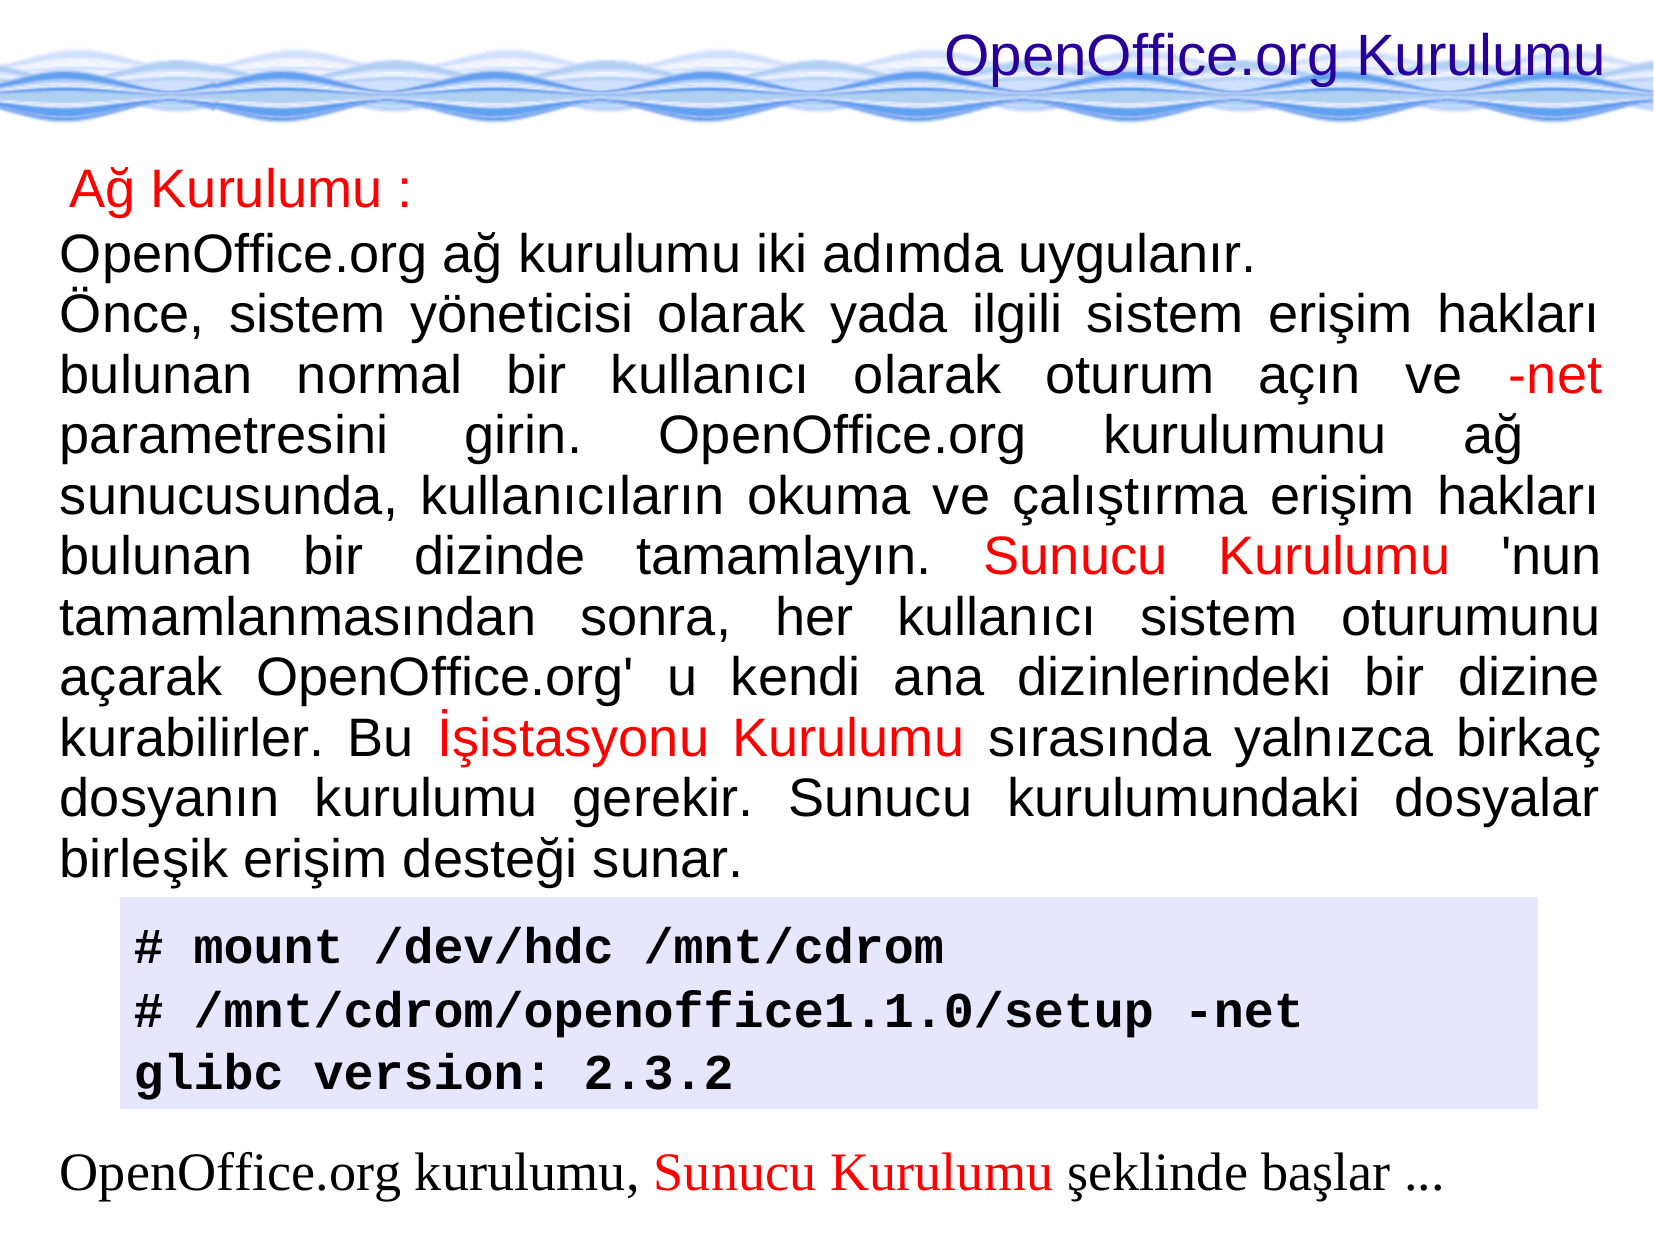

OpenOffice.org Kurulumu
Ağ Kurulumu :
OpenOffice.org ağ kurulumu iki adımda uygulanır.
Önce, sistem yöneticisi olarak yada ilgili sistem erişim hakları bulunan normal bir kullanıcı olarak oturum açın ve -net parametresini girin. OpenOffice.org kurulumunu ağ sunucusunda, kullanıcıların okuma ve çalıştırma erişim hakları bulunan bir dizinde tamamlayın. Sunucu Kurulumu 'nun tamamlanmasından sonra, her kullanıcı sistem oturumunu açarak OpenOffice.org' u kendi ana dizinlerindeki bir dizine kurabilirler. Bu İşistasyonu Kurulumu sırasında yalnızca birkaç dosyanın kurulumu gerekir. Sunucu kurulumundaki dosyalar birleşik erişim desteği sunar.
	# mount /dev/hdc /mnt/cdrom
	# /mnt/cdrom/openoffice1.1.0/setup -net
	glibc version: 2.3.2
OpenOffice.org kurulumu, Sunucu Kurulumu şeklinde başlar ...